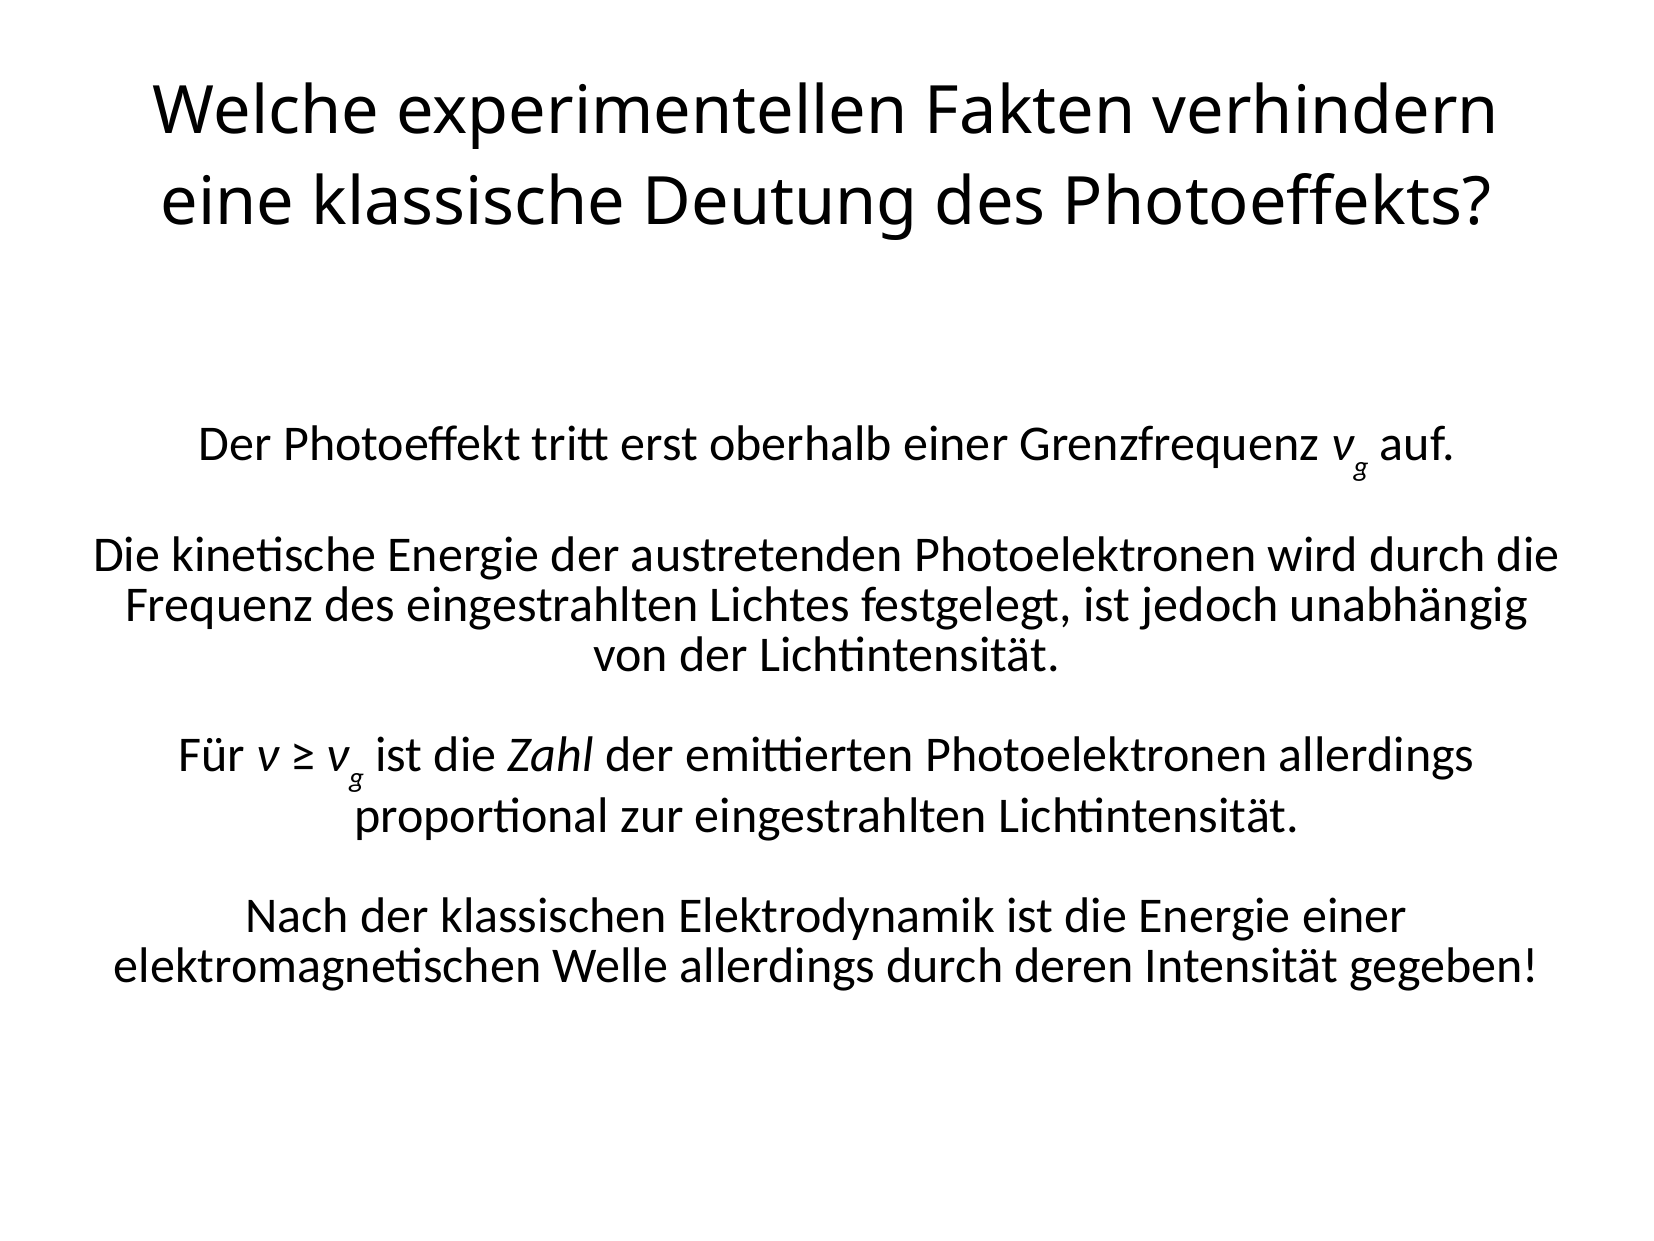

# Welche experimentellen Fakten verhindern eine klassische Deutung des Photoeffekts?
Der Photoeffekt tritt erst oberhalb einer Grenzfrequenz νg auf.
Die kinetische Energie der austretenden Photoelektronen wird durch die Frequenz des eingestrahlten Lichtes festgelegt, ist jedoch unabhängig von der Lichtintensität.
Für ν ≥ νg ist die Zahl der emittierten Photoelektronen allerdings proportional zur eingestrahlten Lichtintensität.
Nach der klassischen Elektrodynamik ist die Energie einer elektromagnetischen Welle allerdings durch deren Intensität gegeben!